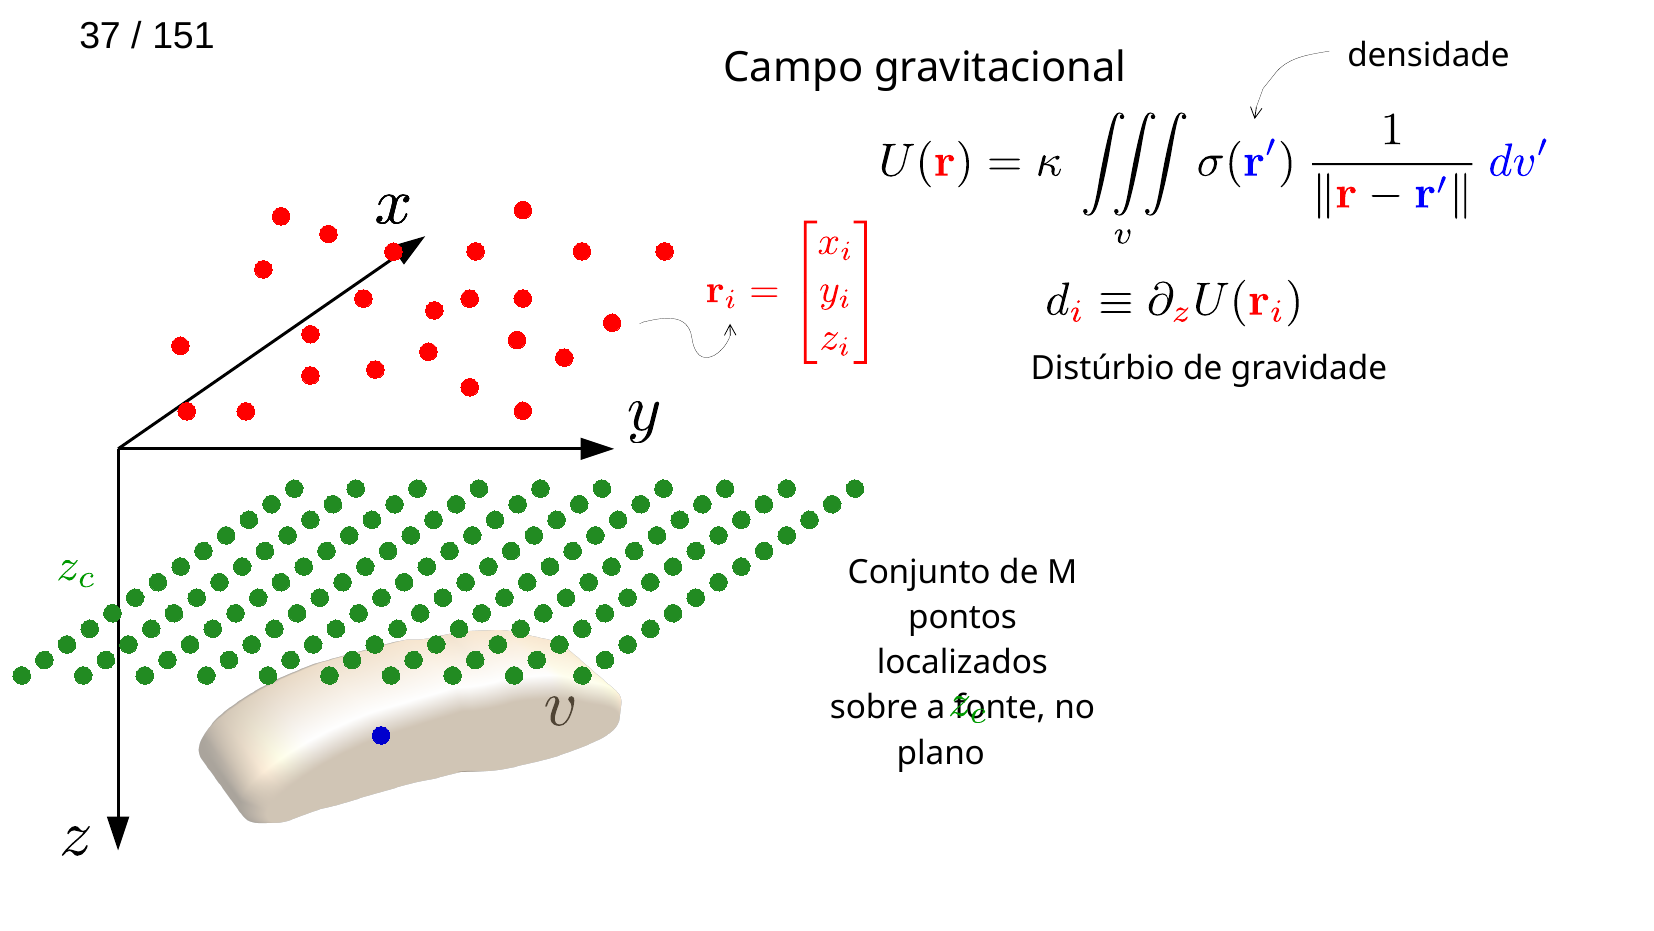

densidade
Campo gravitacional
Distúrbio de gravidade
Conjunto de M pontos localizados sobre a fonte, no plano